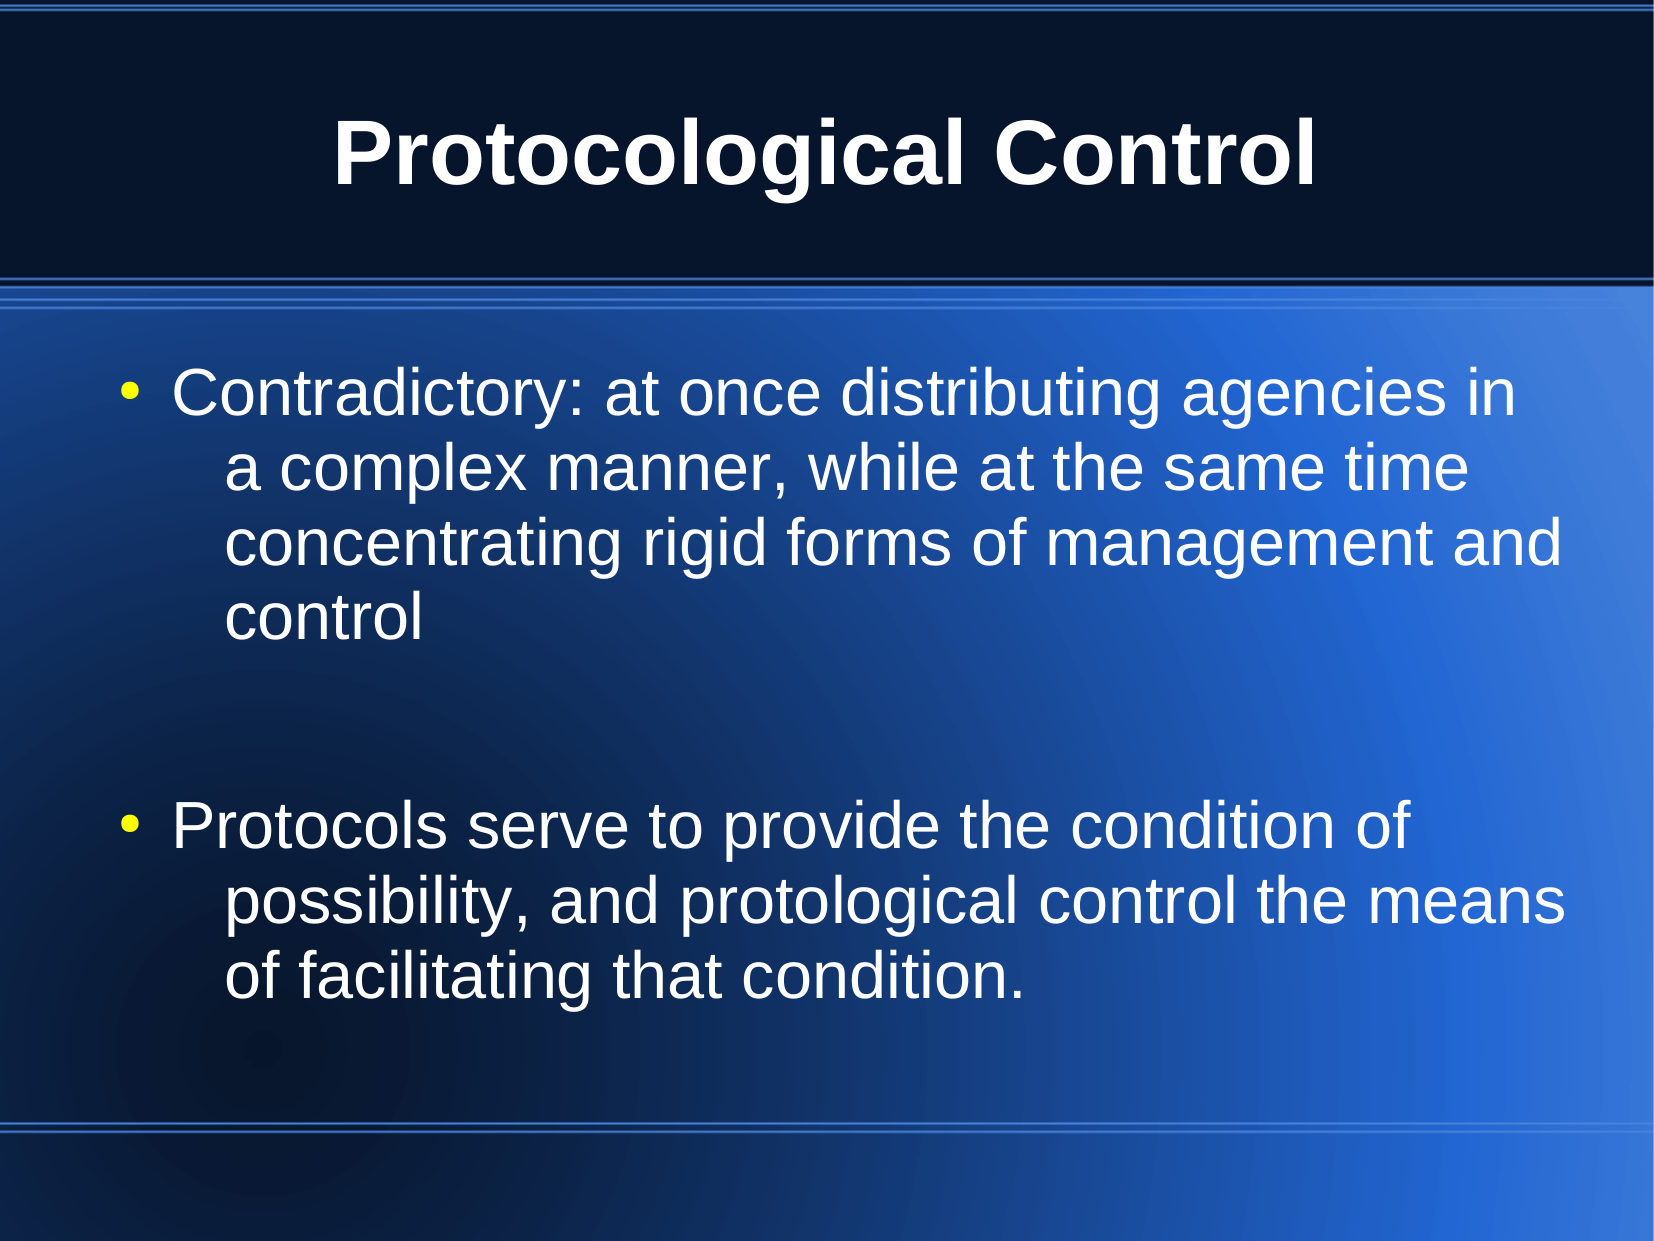

# Protocological Control
Contradictory: at once distributing agencies in a complex manner, while at the same time concentrating rigid forms of management and control
Protocols serve to provide the condition of possibility, and protological control the means of facilitating that condition.